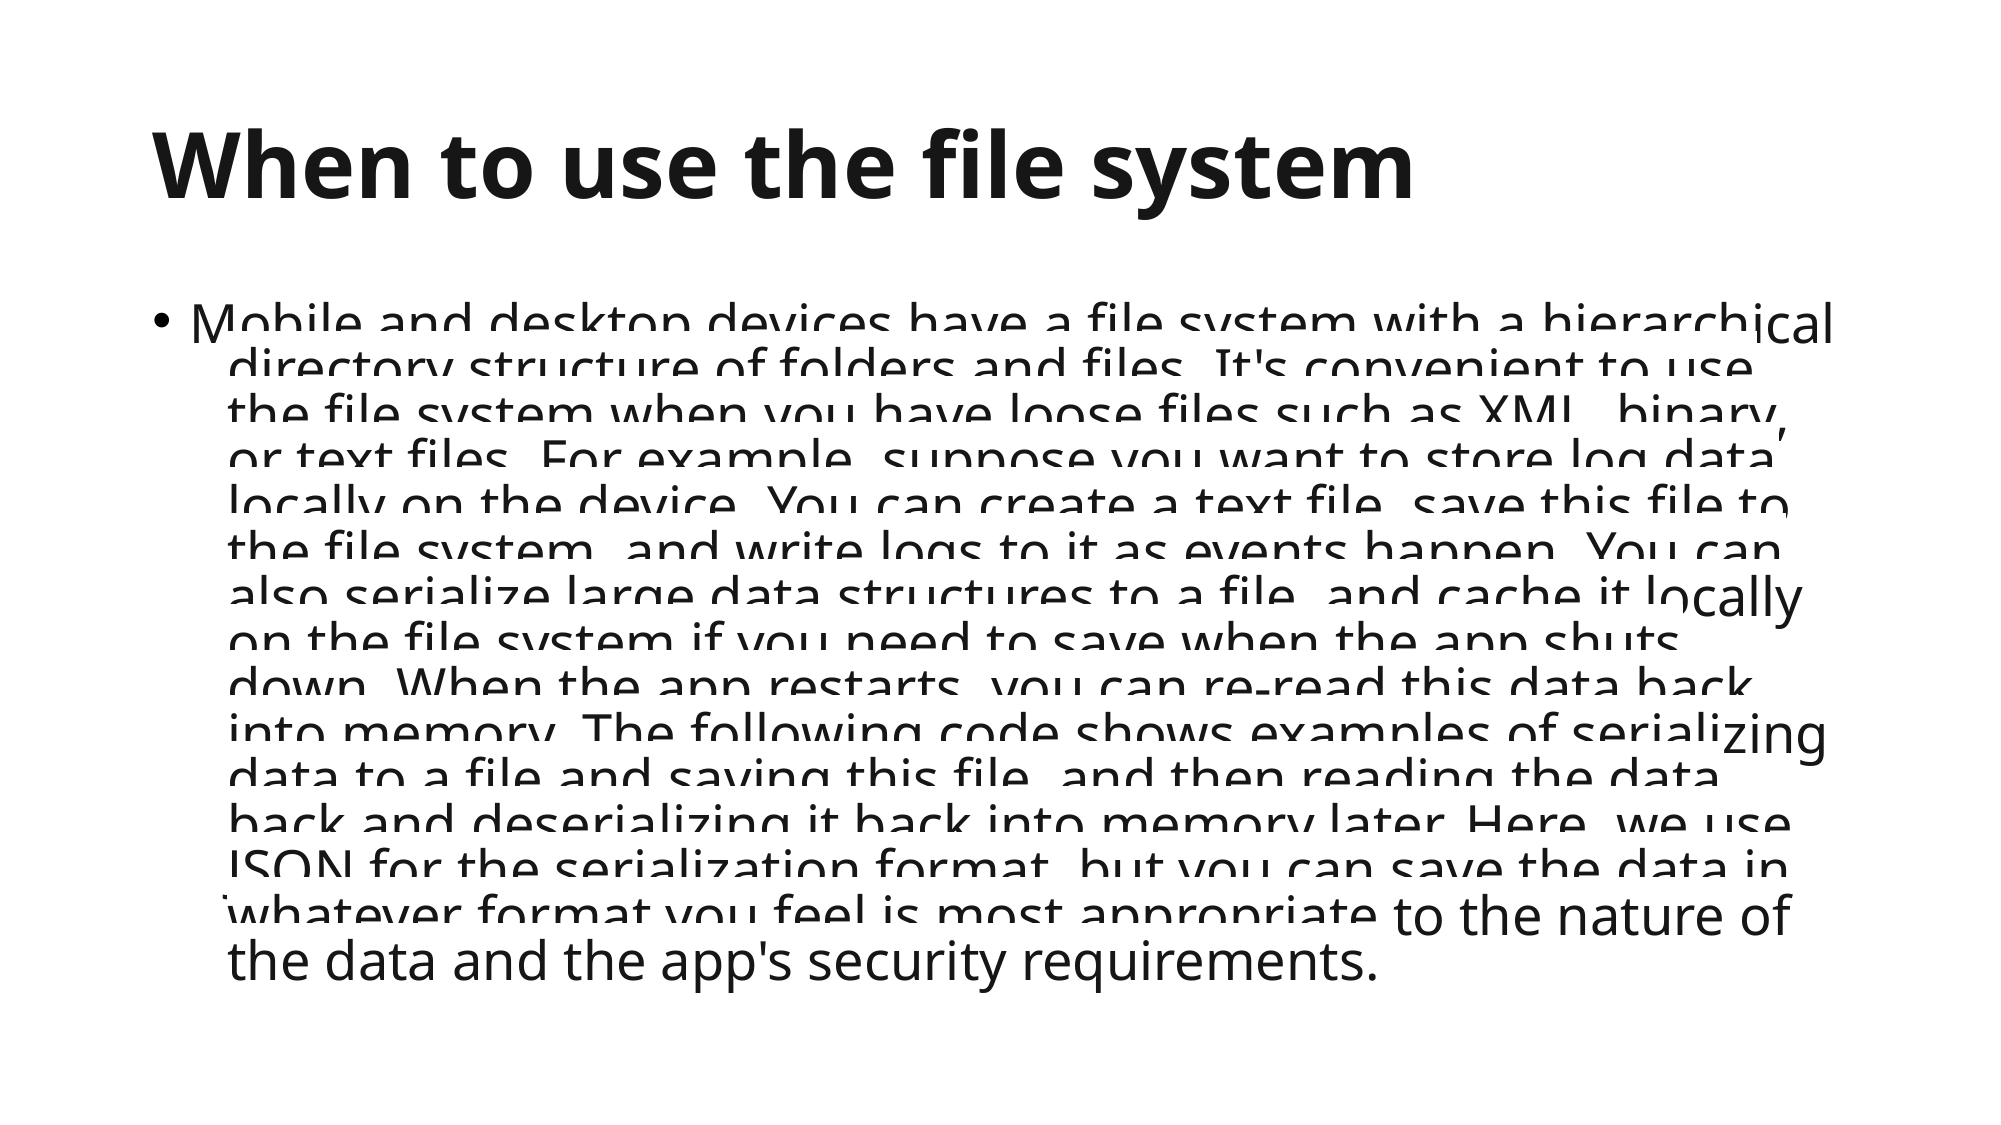

# When to use the file system
Mobile and desktop devices have a file system with a hierarchical directory structure of folders and files. It's convenient to use the file system when you have loose files such as XML, binary, or text files. For example, suppose you want to store log data locally on the device. You can create a text file, save this file to the file system, and write logs to it as events happen. You can also serialize large data structures to a file, and cache it locally on the file system if you need to save when the app shuts down. When the app restarts, you can re-read this data back into memory. The following code shows examples of serializing data to a file and saving this file, and then reading the data back and deserializing it back into memory later. Here, we use JSON for the serialization format, but you can save the data in whatever format you feel is most appropriate to the nature of the data and the app's security requirements.